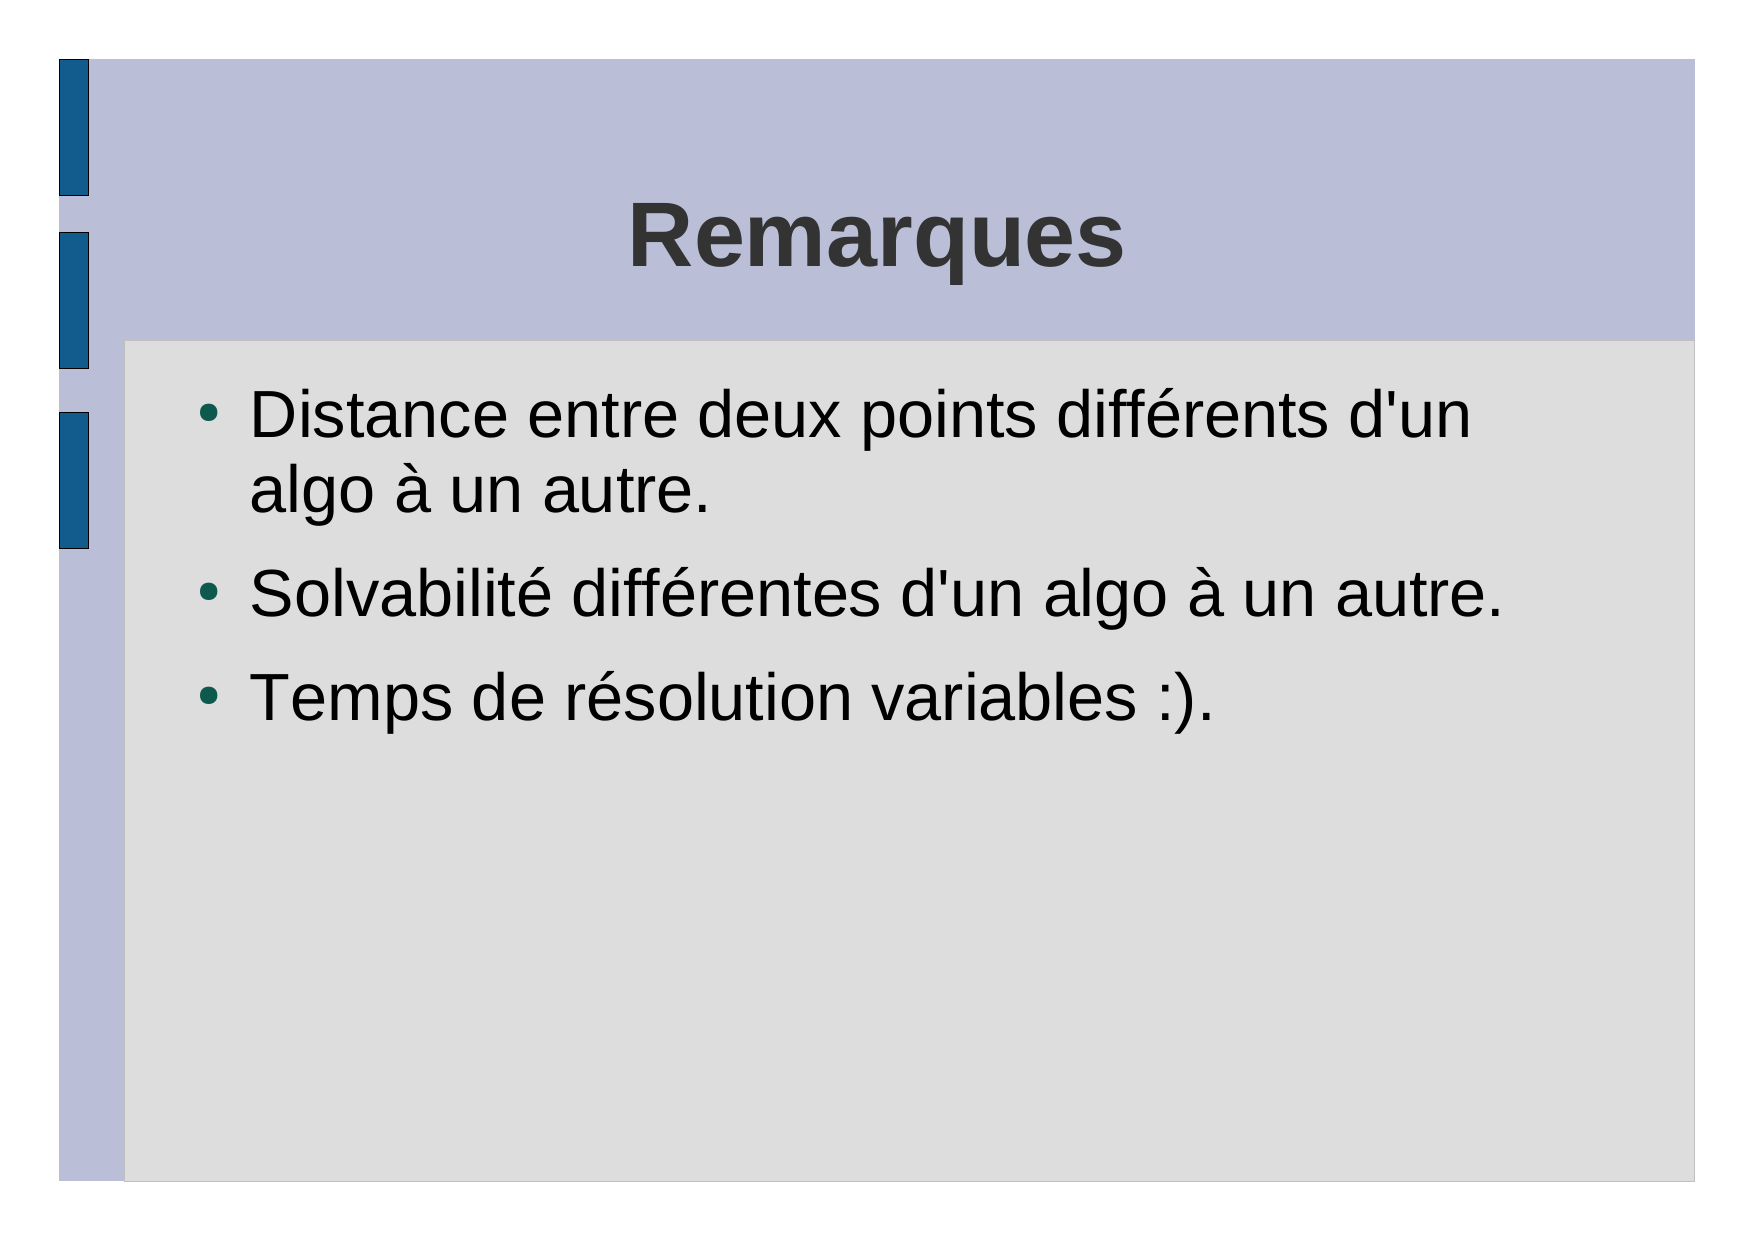

# Remarques
Distance entre deux points différents d'un algo à un autre.
Solvabilité différentes d'un algo à un autre.
Temps de résolution variables :).